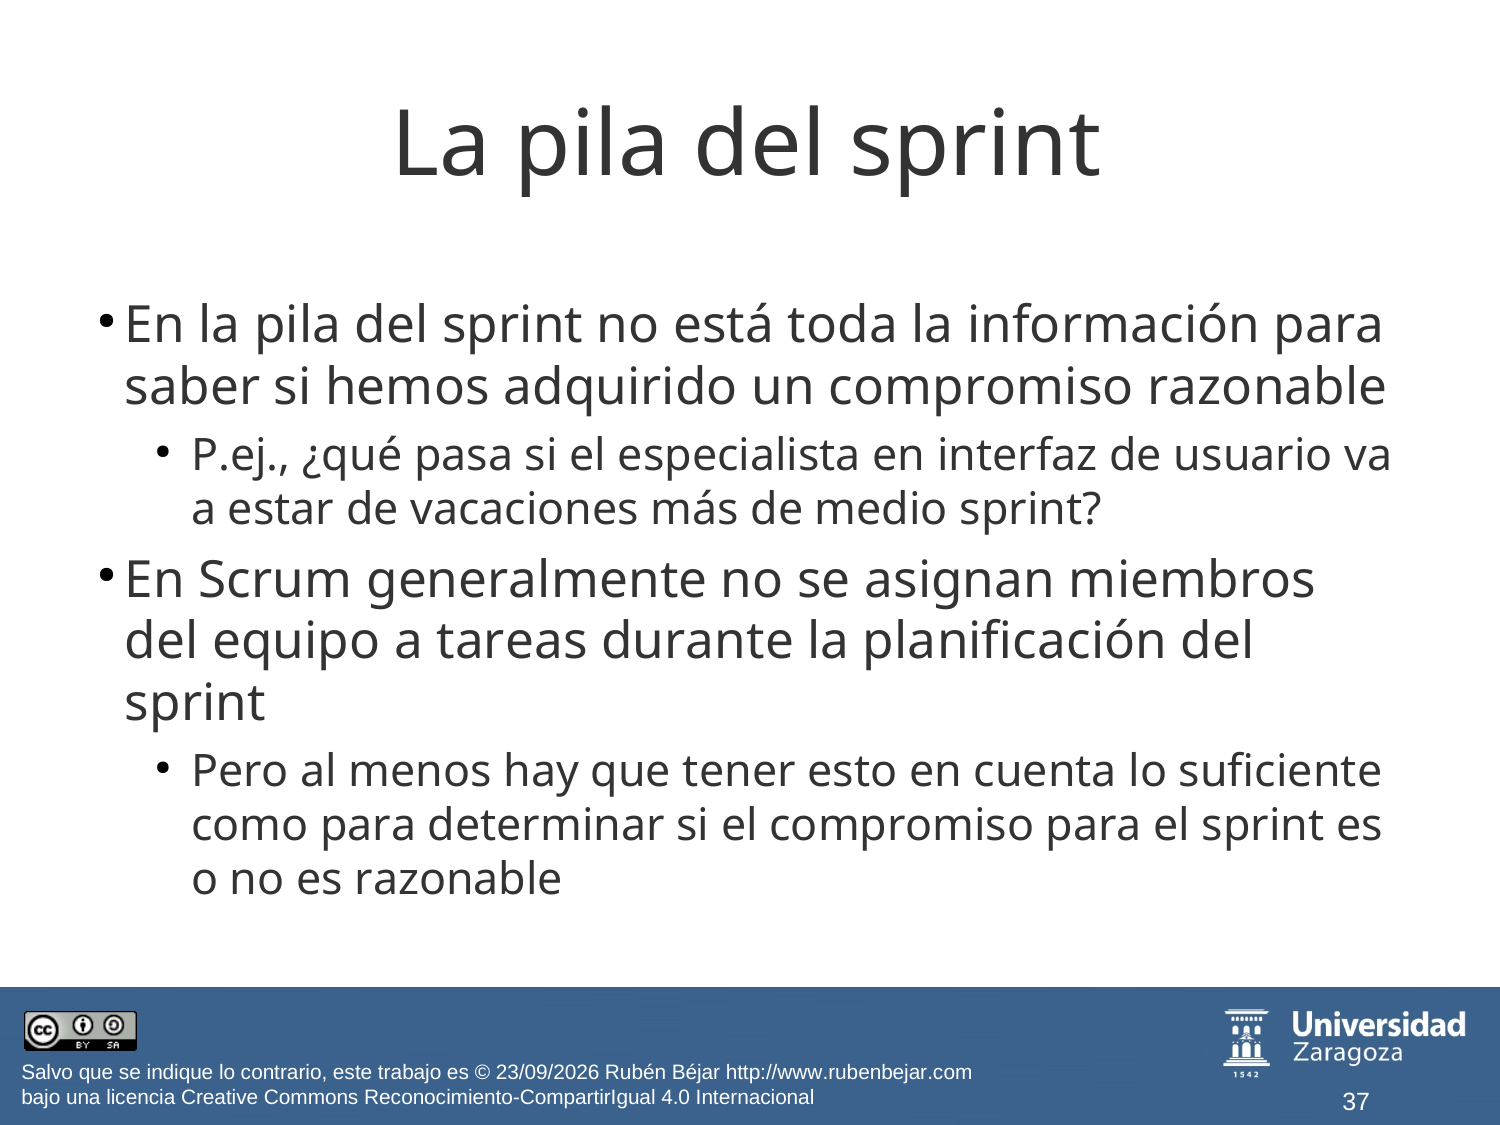

# La pila del sprint
En la pila del sprint no está toda la información para saber si hemos adquirido un compromiso razonable
P.ej., ¿qué pasa si el especialista en interfaz de usuario va a estar de vacaciones más de medio sprint?
En Scrum generalmente no se asignan miembros del equipo a tareas durante la planificación del sprint
Pero al menos hay que tener esto en cuenta lo suficiente como para determinar si el compromiso para el sprint es o no es razonable